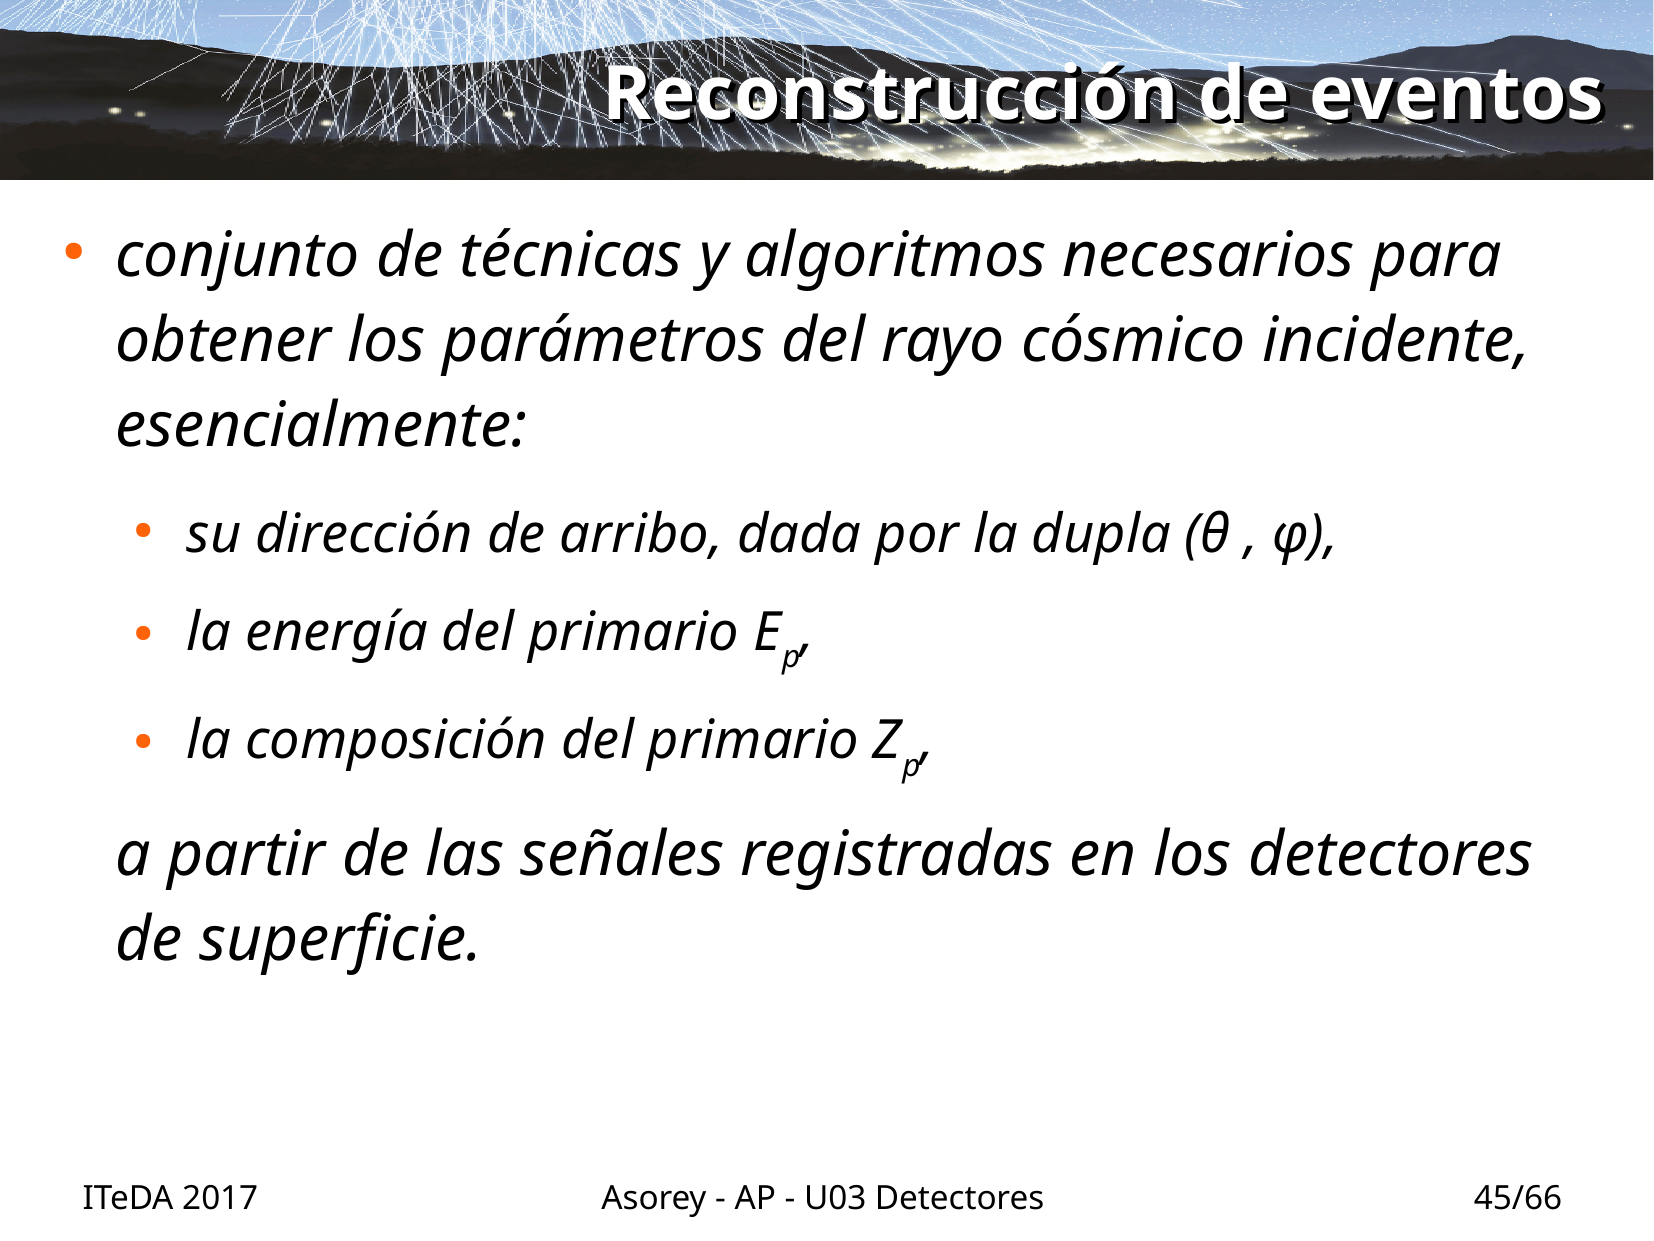

# Reconstrucción de eventos
conjunto de técnicas y algoritmos necesarios para obtener los parámetros del rayo cósmico incidente, esencialmente:
su dirección de arribo, dada por la dupla (θ , φ),
la energía del primario Ep,
la composición del primario Zp,
a partir de las señales registradas en los detectores de superficie.
ITeDA 2017
Asorey - AP - U03 Detectores
45